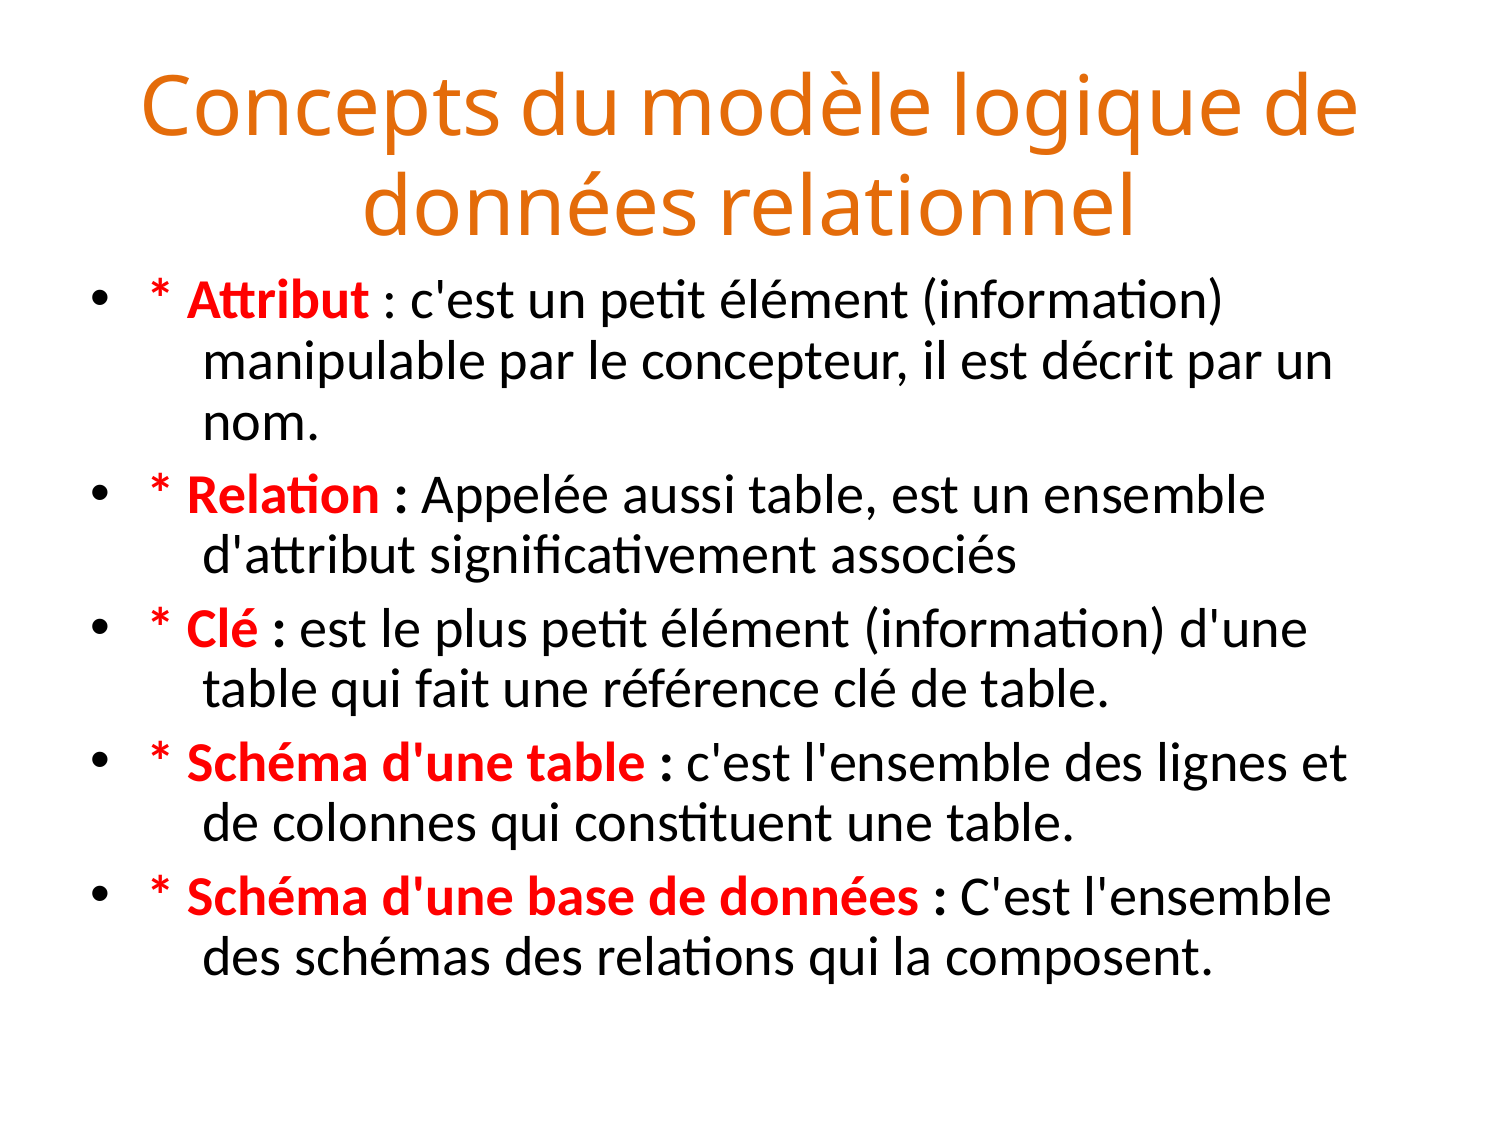

# Concepts du modèle logique de données relationnel
* Attribut : c'est un petit élément (information) manipulable par le concepteur, il est décrit par un nom.
* Relation : Appelée aussi table, est un ensemble d'attribut significativement associés
* Clé : est le plus petit élément (information) d'une table qui fait une référence clé de table.
* Schéma d'une table : c'est l'ensemble des lignes et de colonnes qui constituent une table.
* Schéma d'une base de données : C'est l'ensemble des schémas des relations qui la composent.